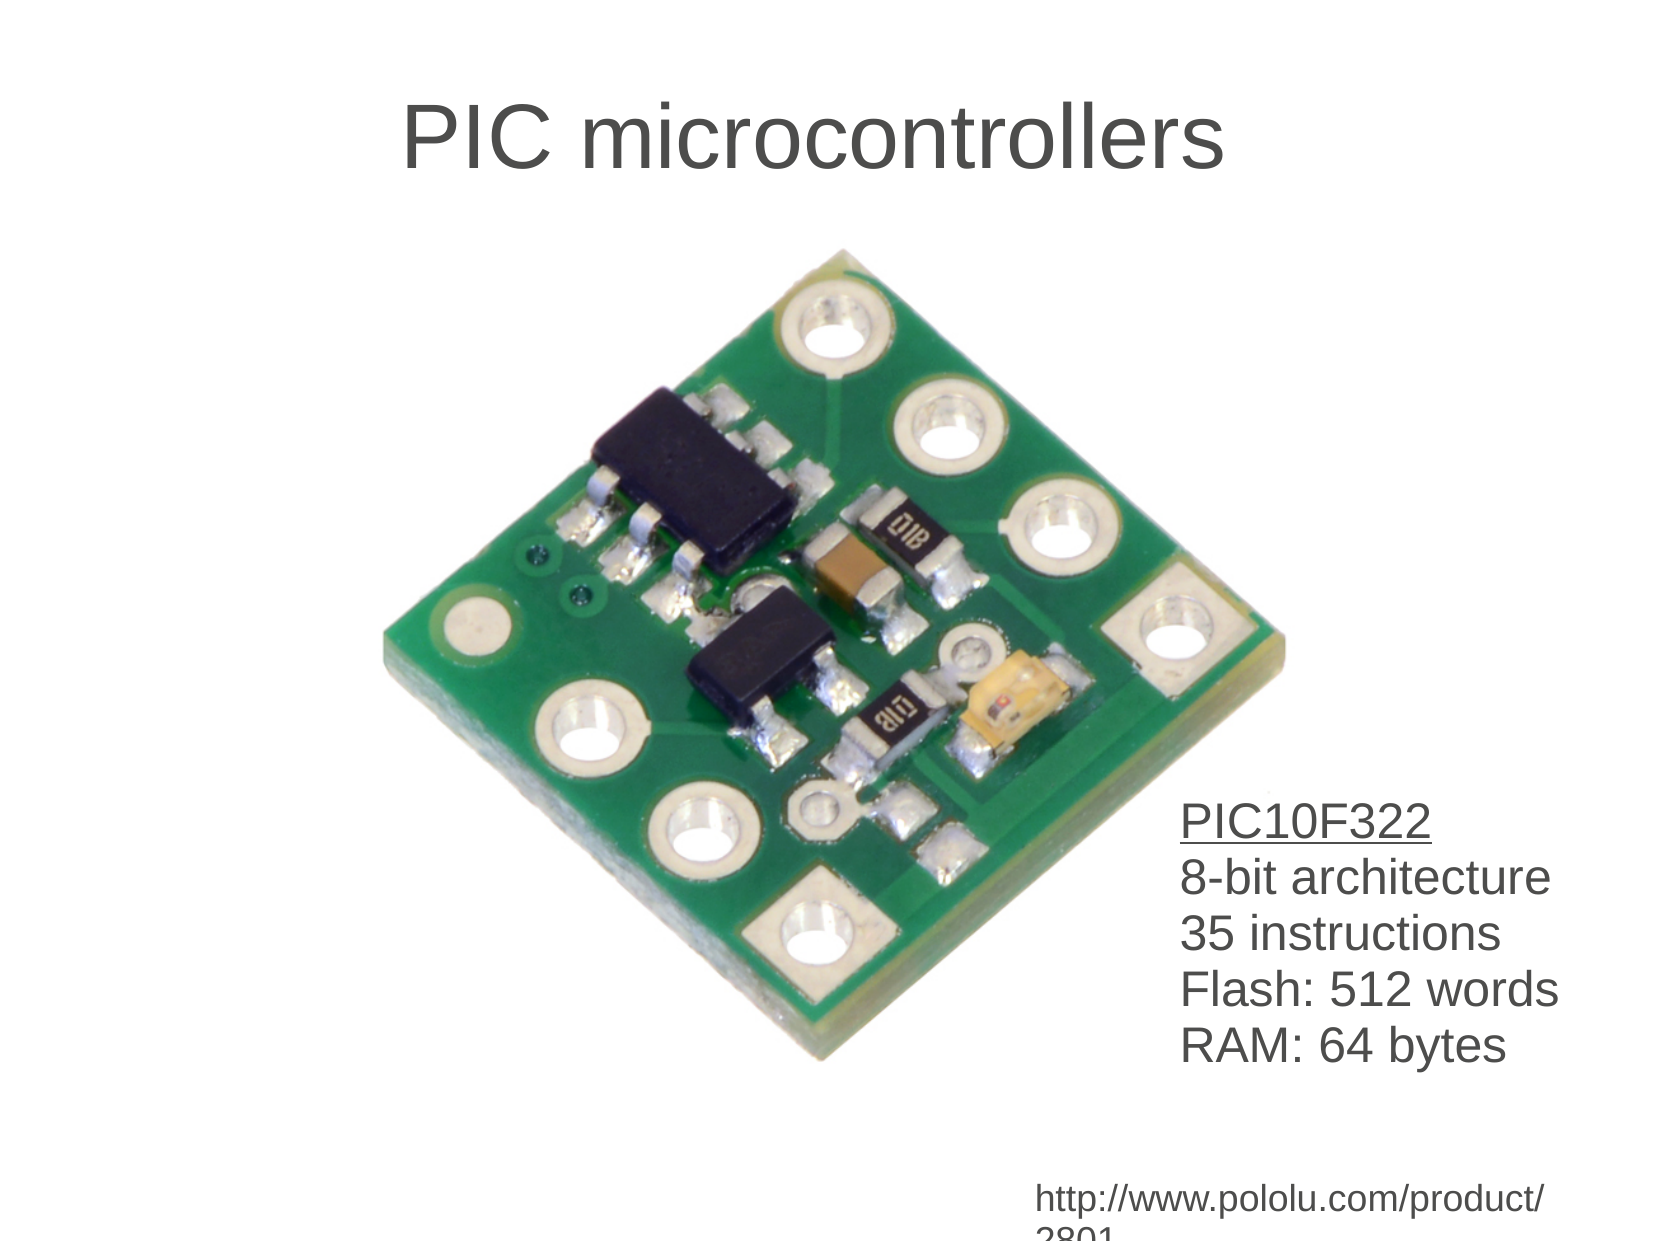

# PIC microcontrollers
PIC10F322
8-bit architecture
35 instructions
Flash: 512 words
RAM: 64 bytes
http://www.pololu.com/product/2801